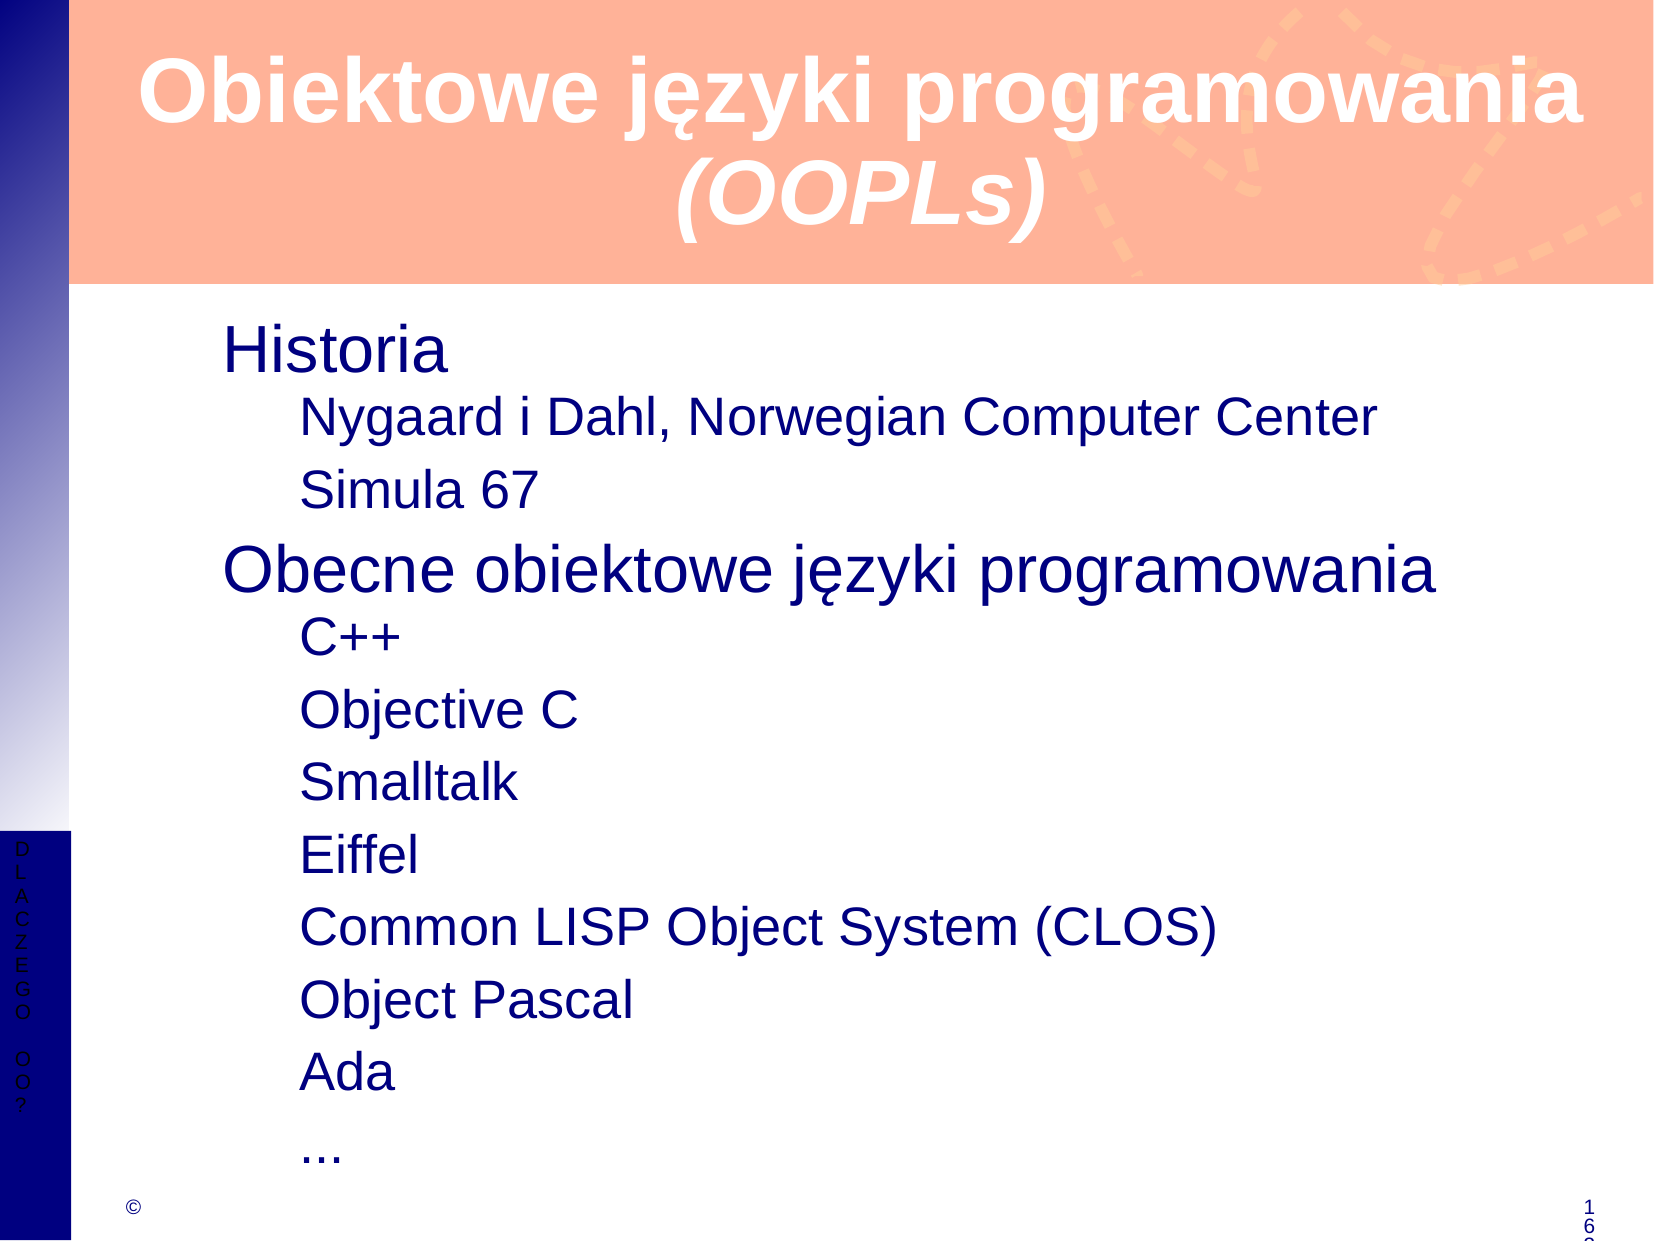

# Obiektowe języki programowania (OOPLs)
Historia
Nygaard i Dahl, Norwegian Computer Center
Simula 67
Obecne obiektowe języki programowania
C++
Objective C
Smalltalk
Eiffel
Common LISP Object System (CLOS)
Object Pascal
Ada
...
D
L
A
C
Z
E
G
O
O
O
?